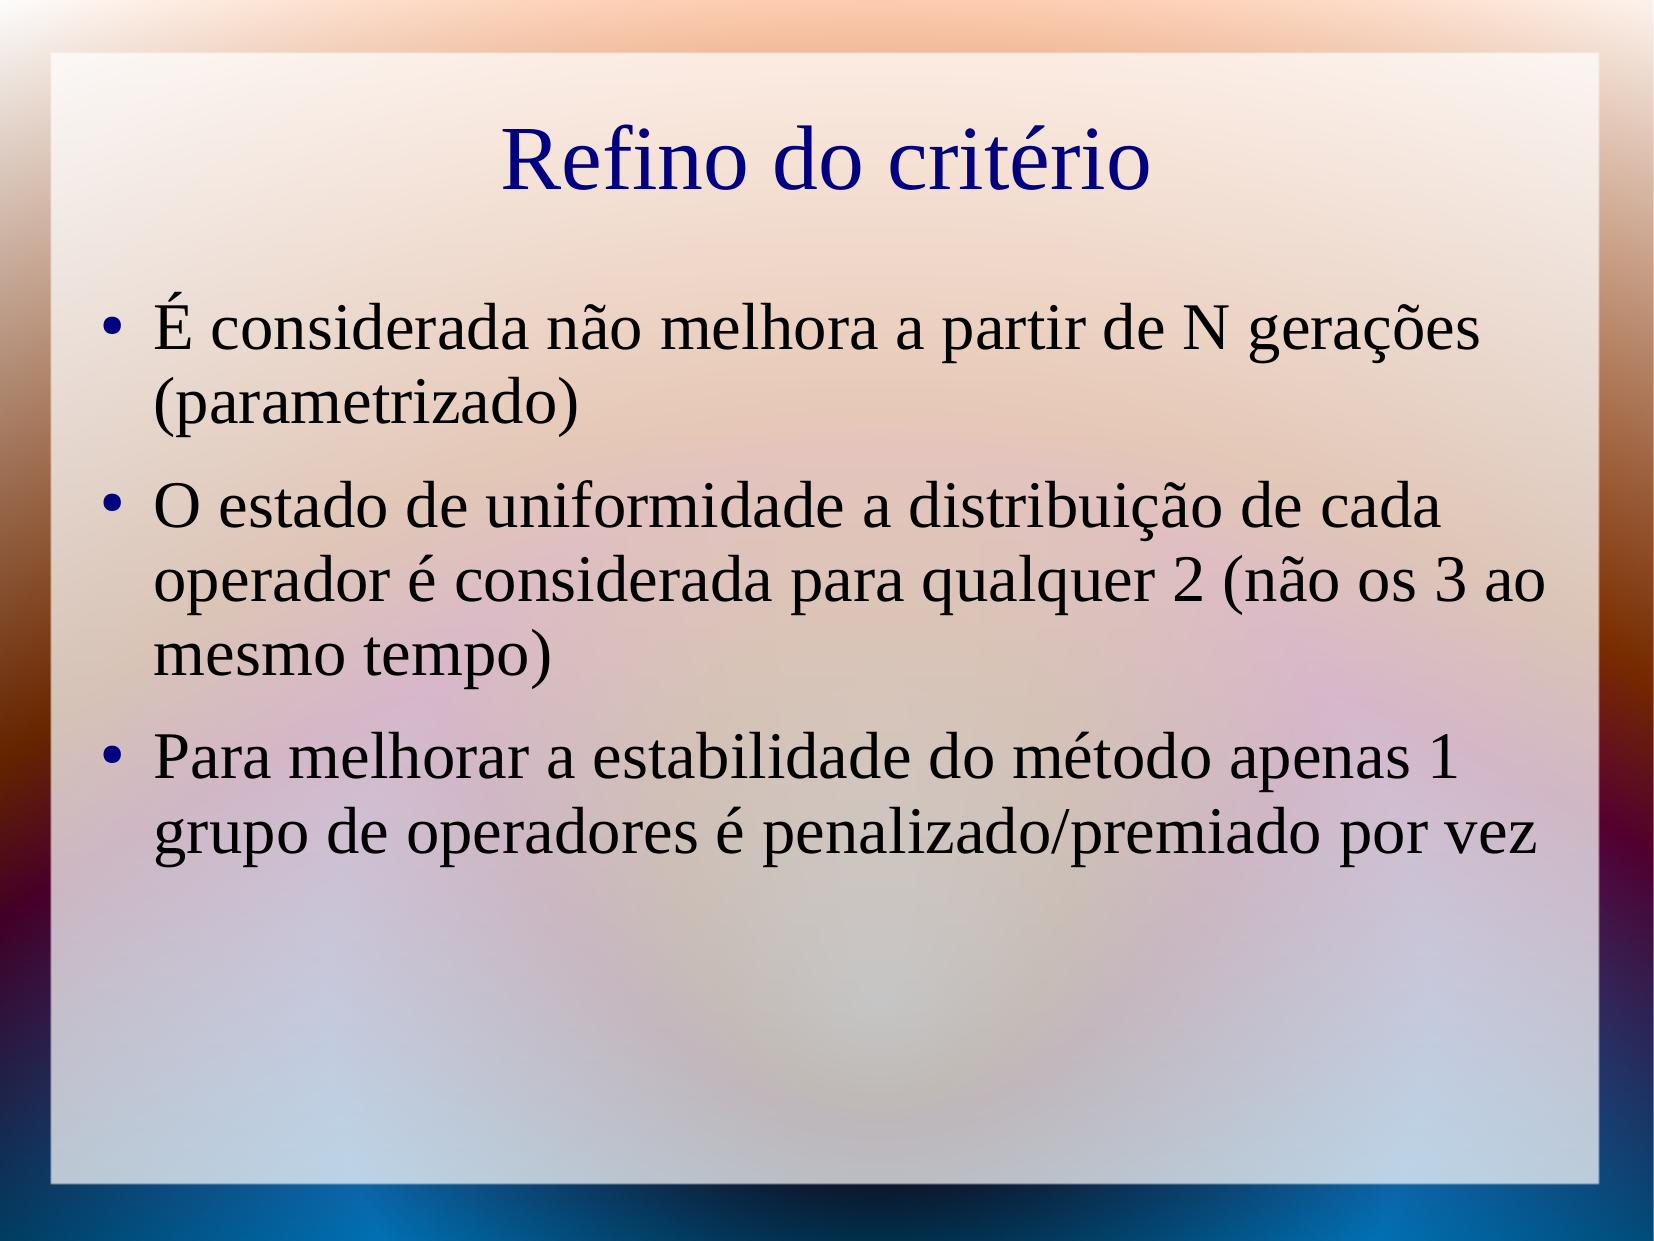

# Refino do critério
É considerada não melhora a partir de N gerações (parametrizado)
O estado de uniformidade a distribuição de cada operador é considerada para qualquer 2 (não os 3 ao mesmo tempo)
Para melhorar a estabilidade do método apenas 1 grupo de operadores é penalizado/premiado por vez